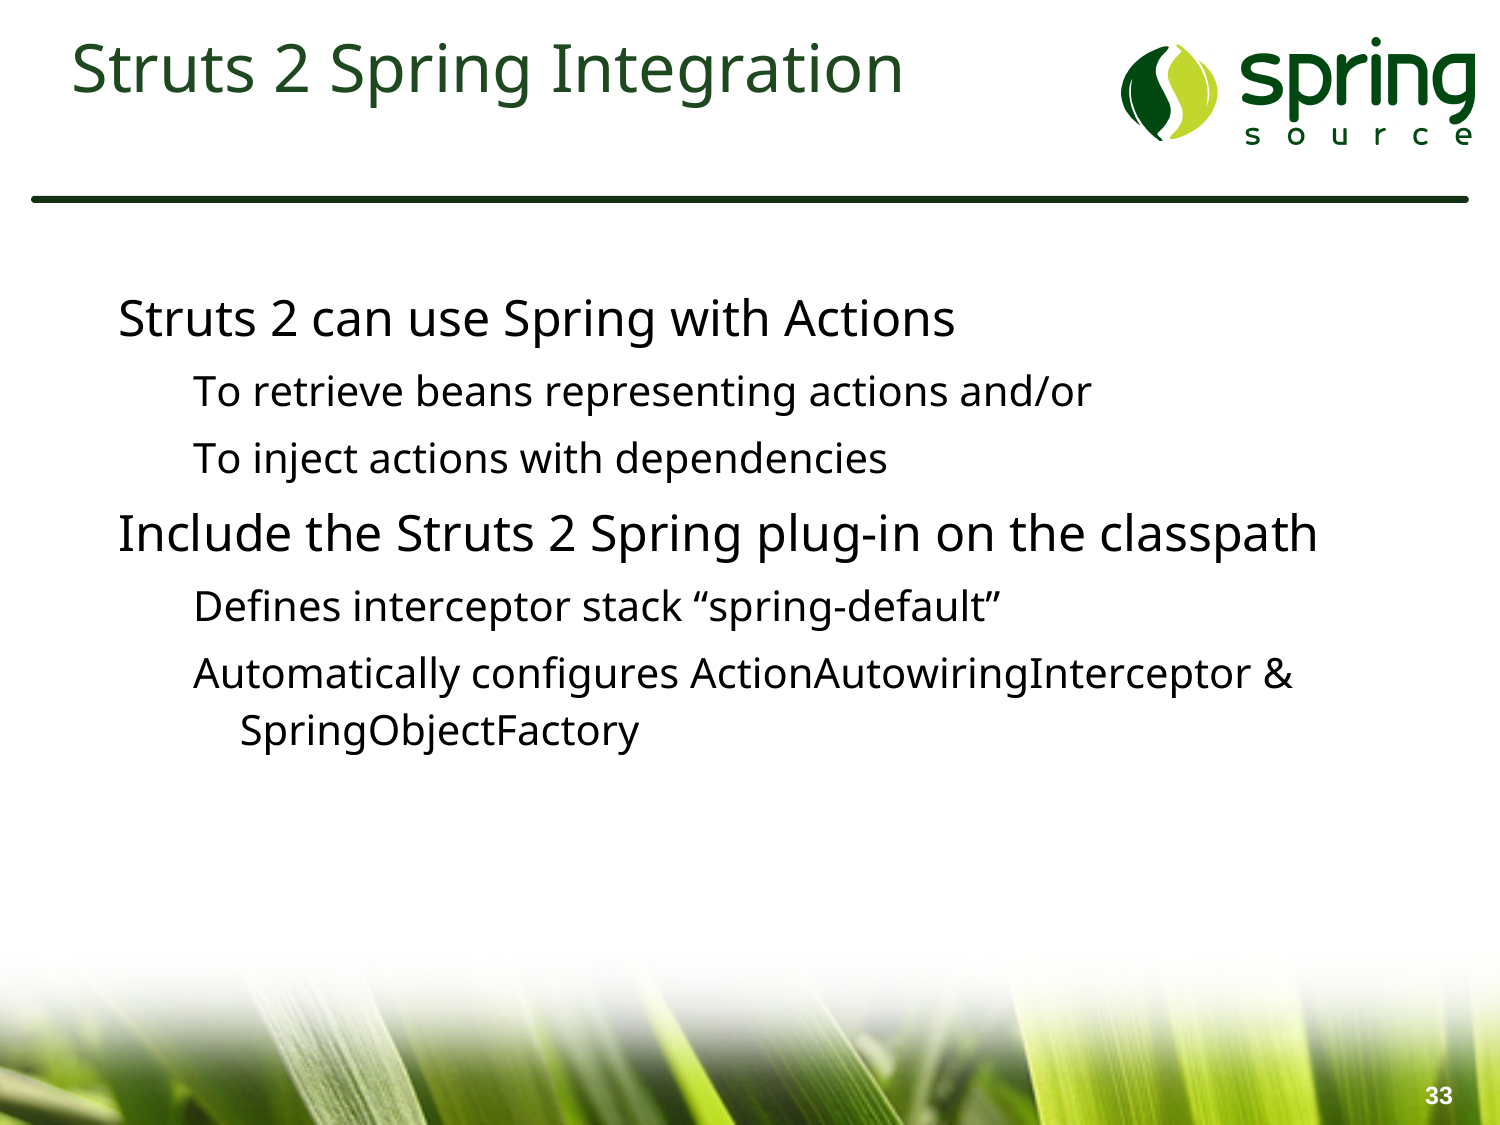

# Struts 2 Spring Integration
Struts 2 can use Spring with Actions
To retrieve beans representing actions and/or
To inject actions with dependencies
Include the Struts 2 Spring plug-in on the classpath
Defines interceptor stack “spring-default”
Automatically configures ActionAutowiringInterceptor & SpringObjectFactory